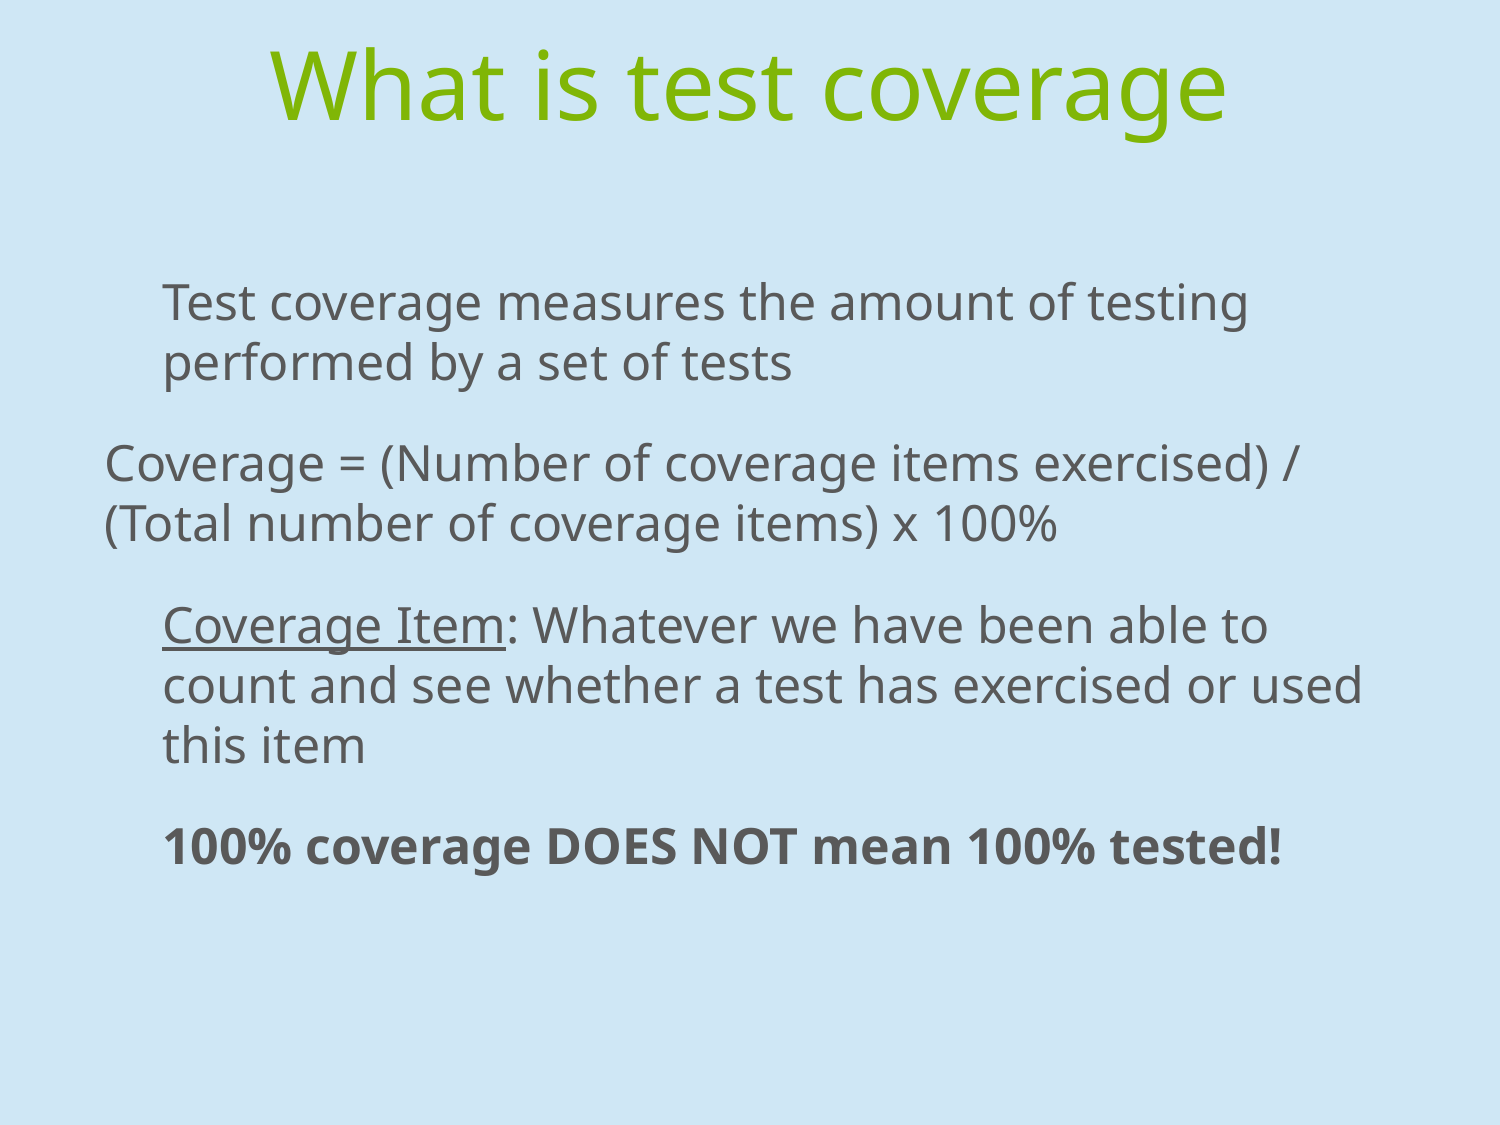

# What is test coverage
Test coverage measures the amount of testing performed by a set of tests
Coverage = (Number of coverage items exercised) / (Total number of coverage items) x 100%
Coverage Item: Whatever we have been able to count and see whether a test has exercised or used this item
100% coverage DOES NOT mean 100% tested!